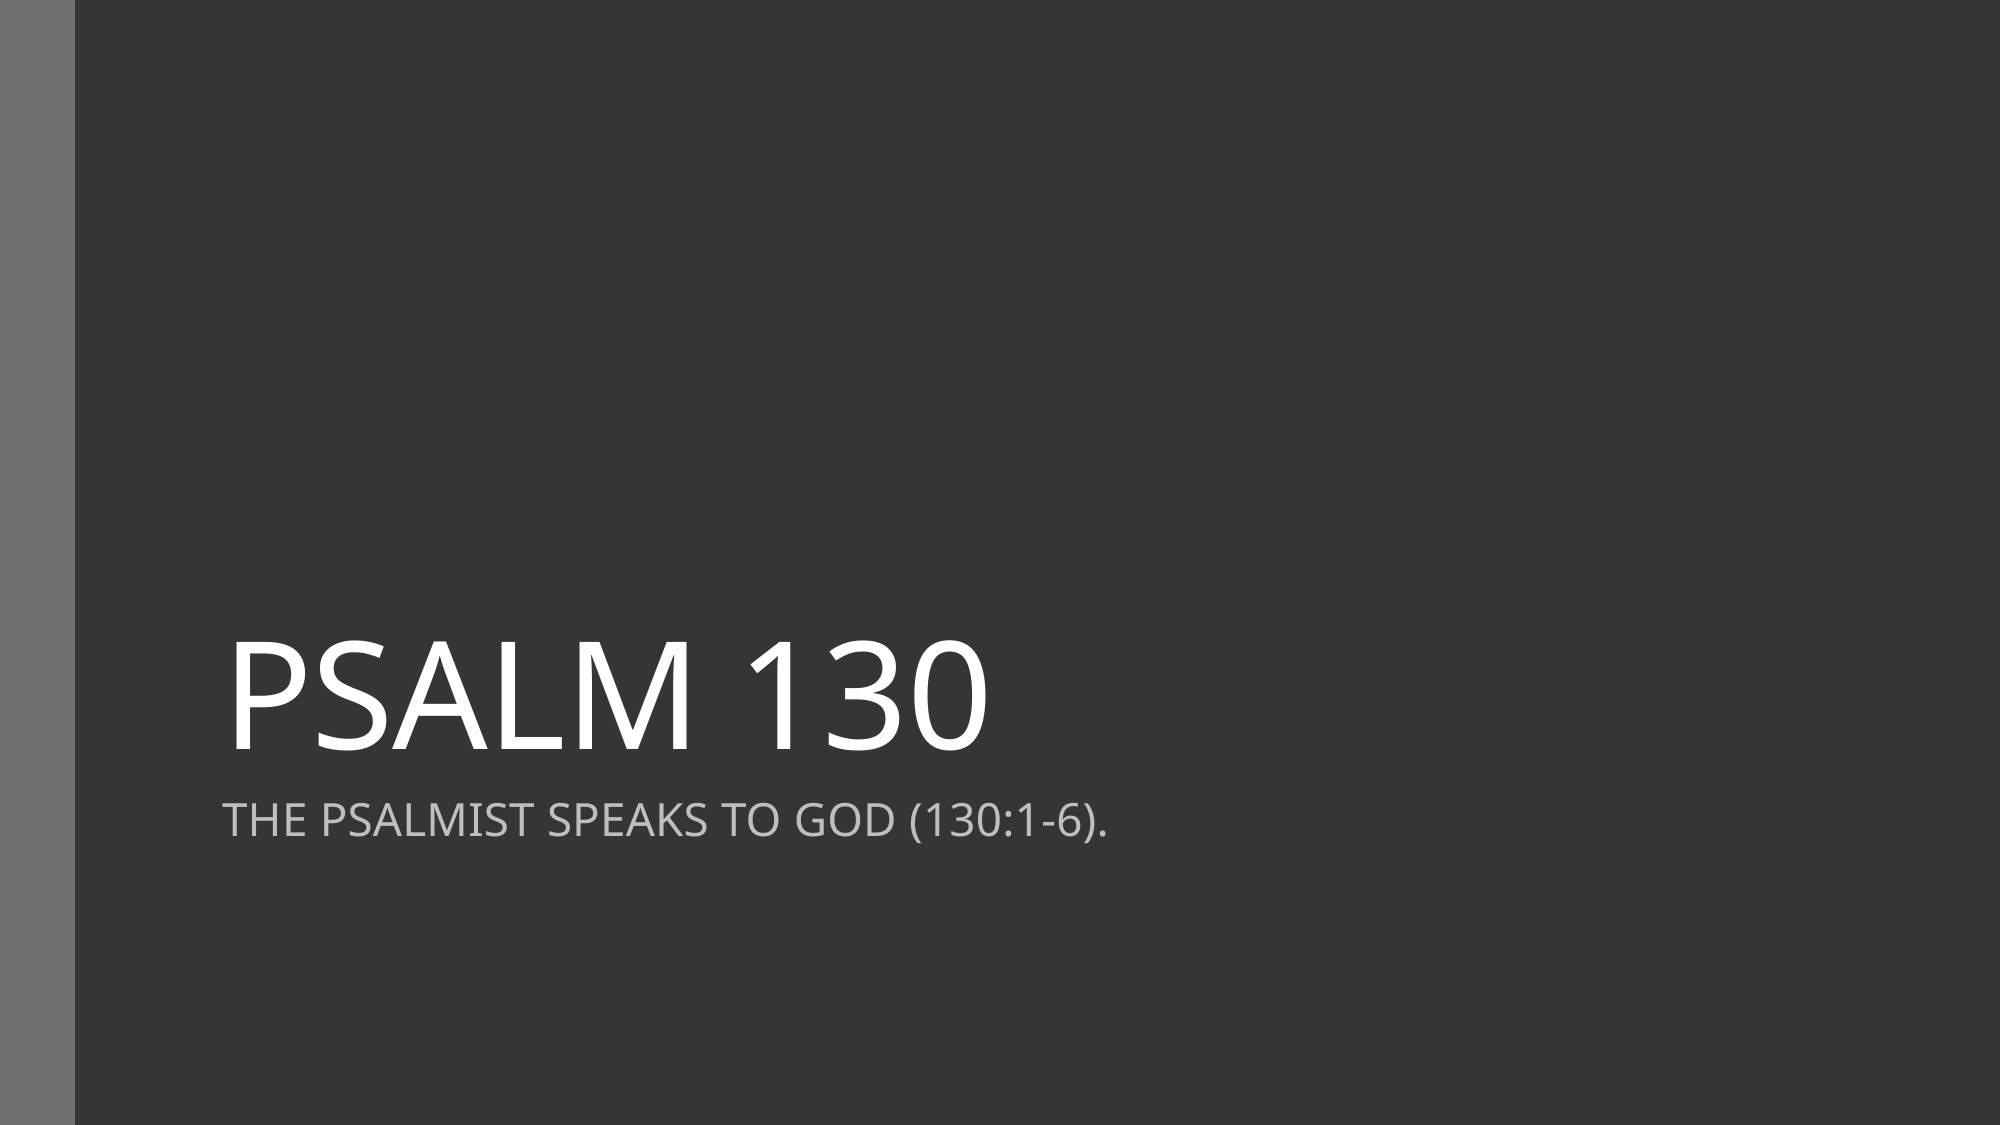

# PSALM 130
THE PSALMIST SPEAKS TO GOD (130:1-6).